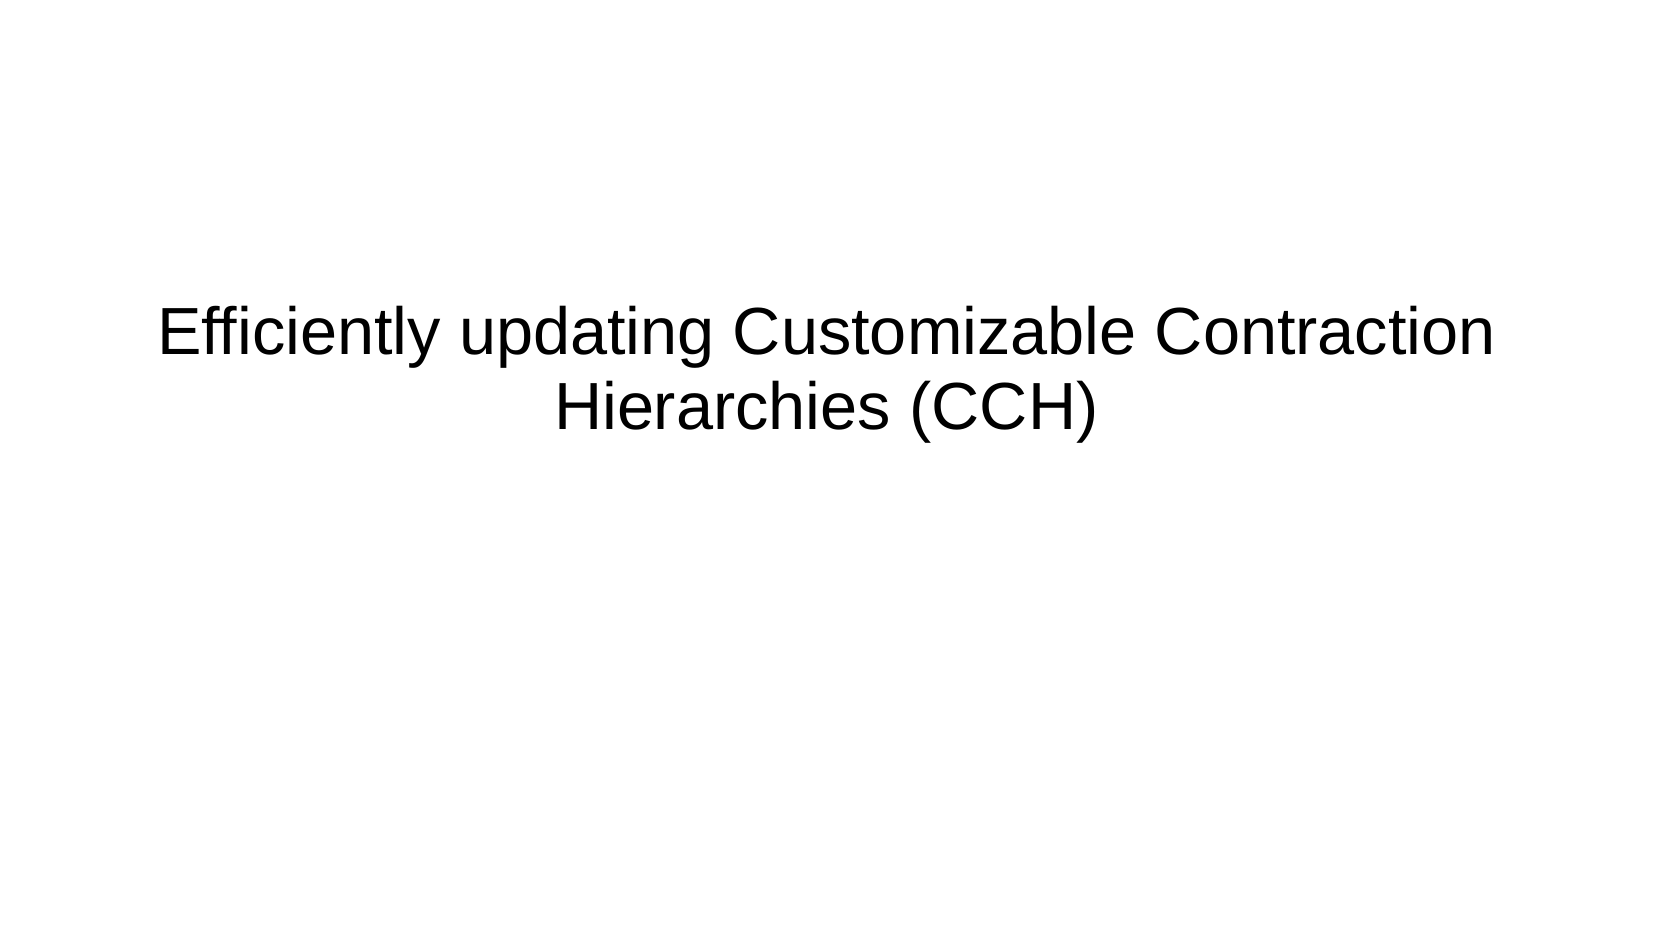

# Efficiently updating Customizable Contraction Hierarchies (CCH)